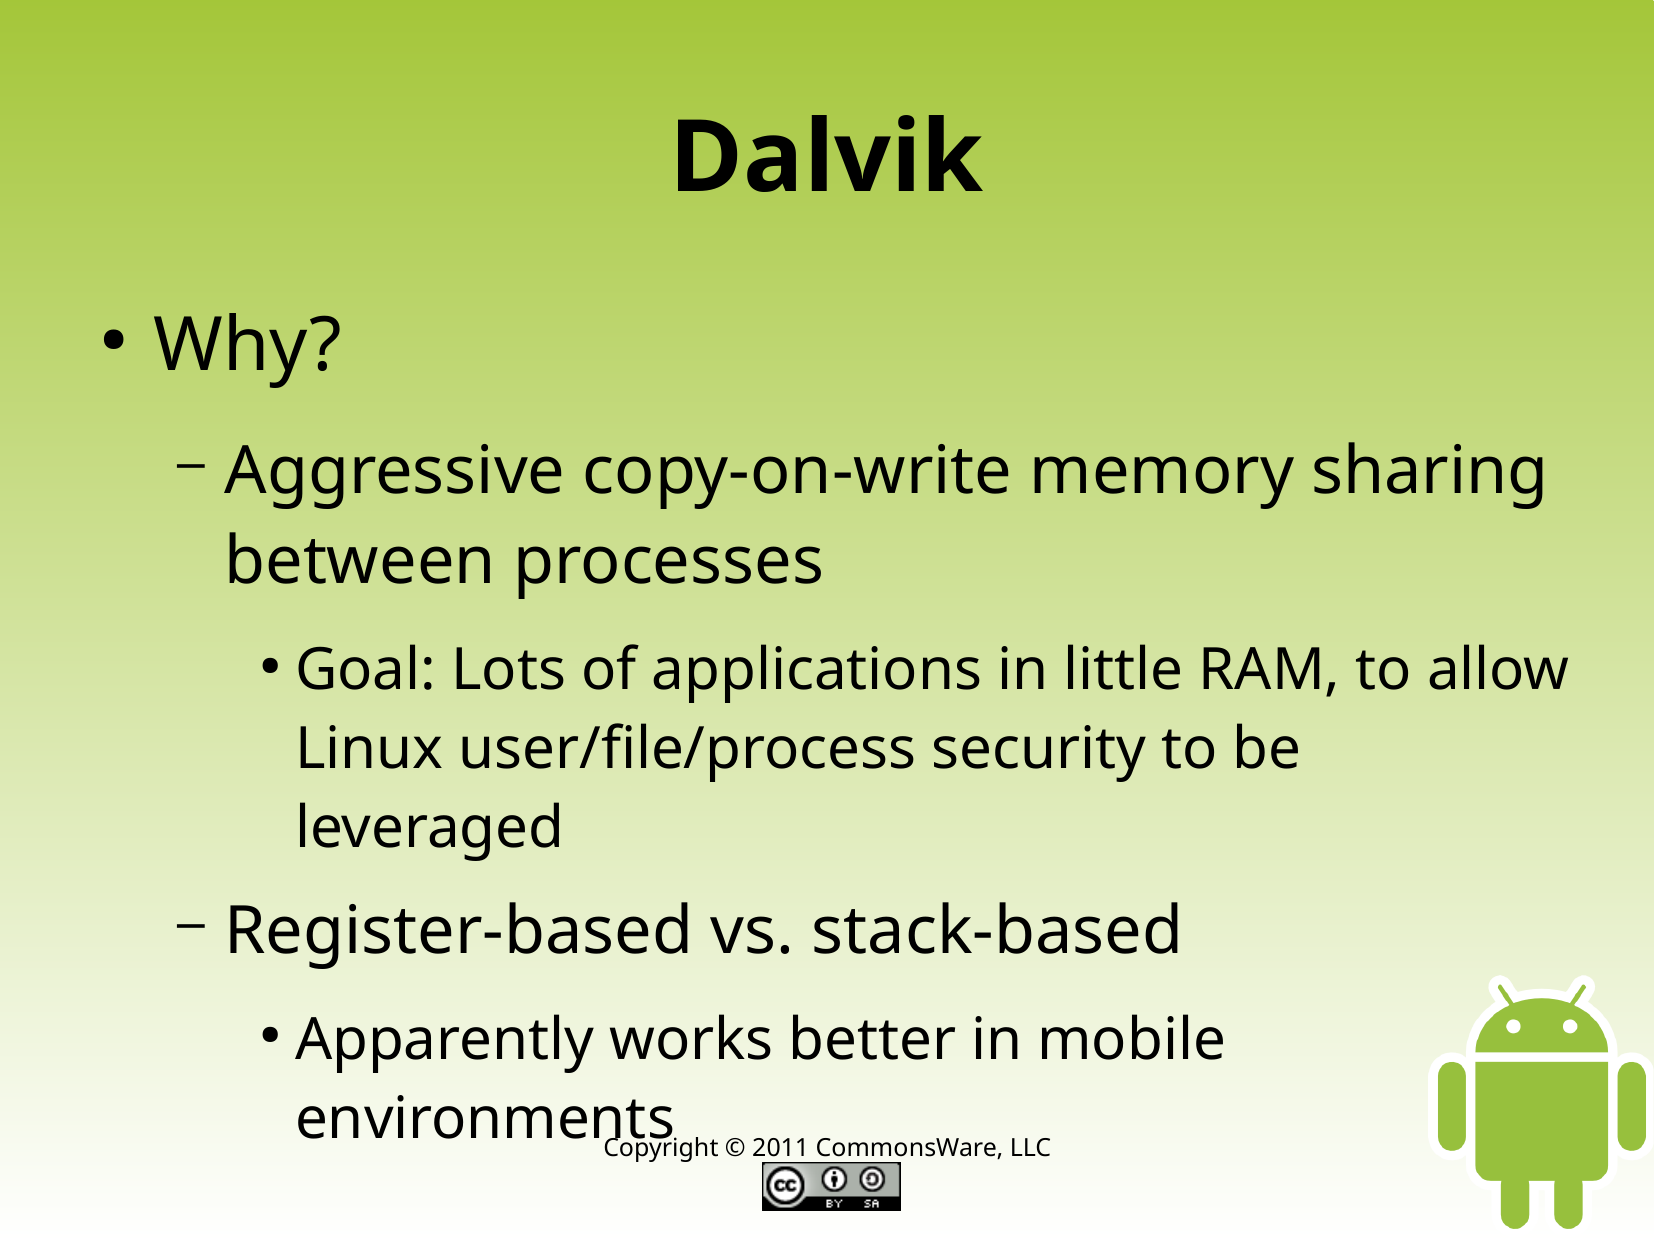

# Dalvik
Why?
Aggressive copy-on-write memory sharing between processes
Goal: Lots of applications in little RAM, to allow Linux user/file/process security to be leveraged
Register-based vs. stack-based
Apparently works better in mobile environments